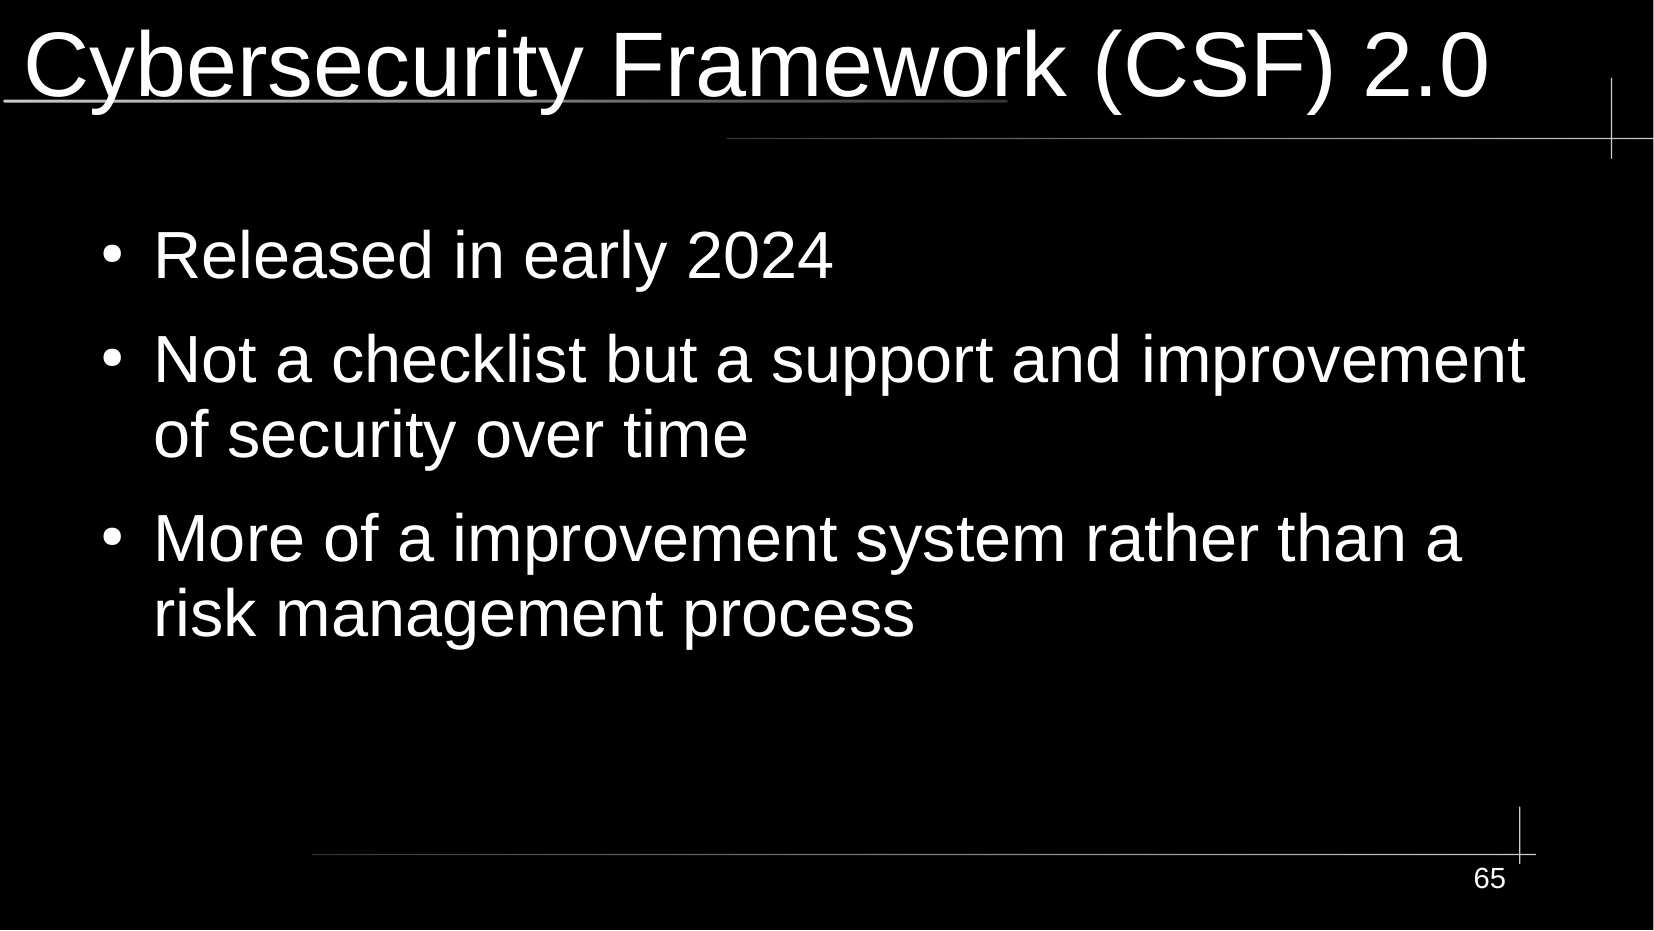

# Cybersecurity Framework (CSF) 2.0
Released in early 2024
Not a checklist but a support and improvement of security over time
More of a improvement system rather than a risk management process
65